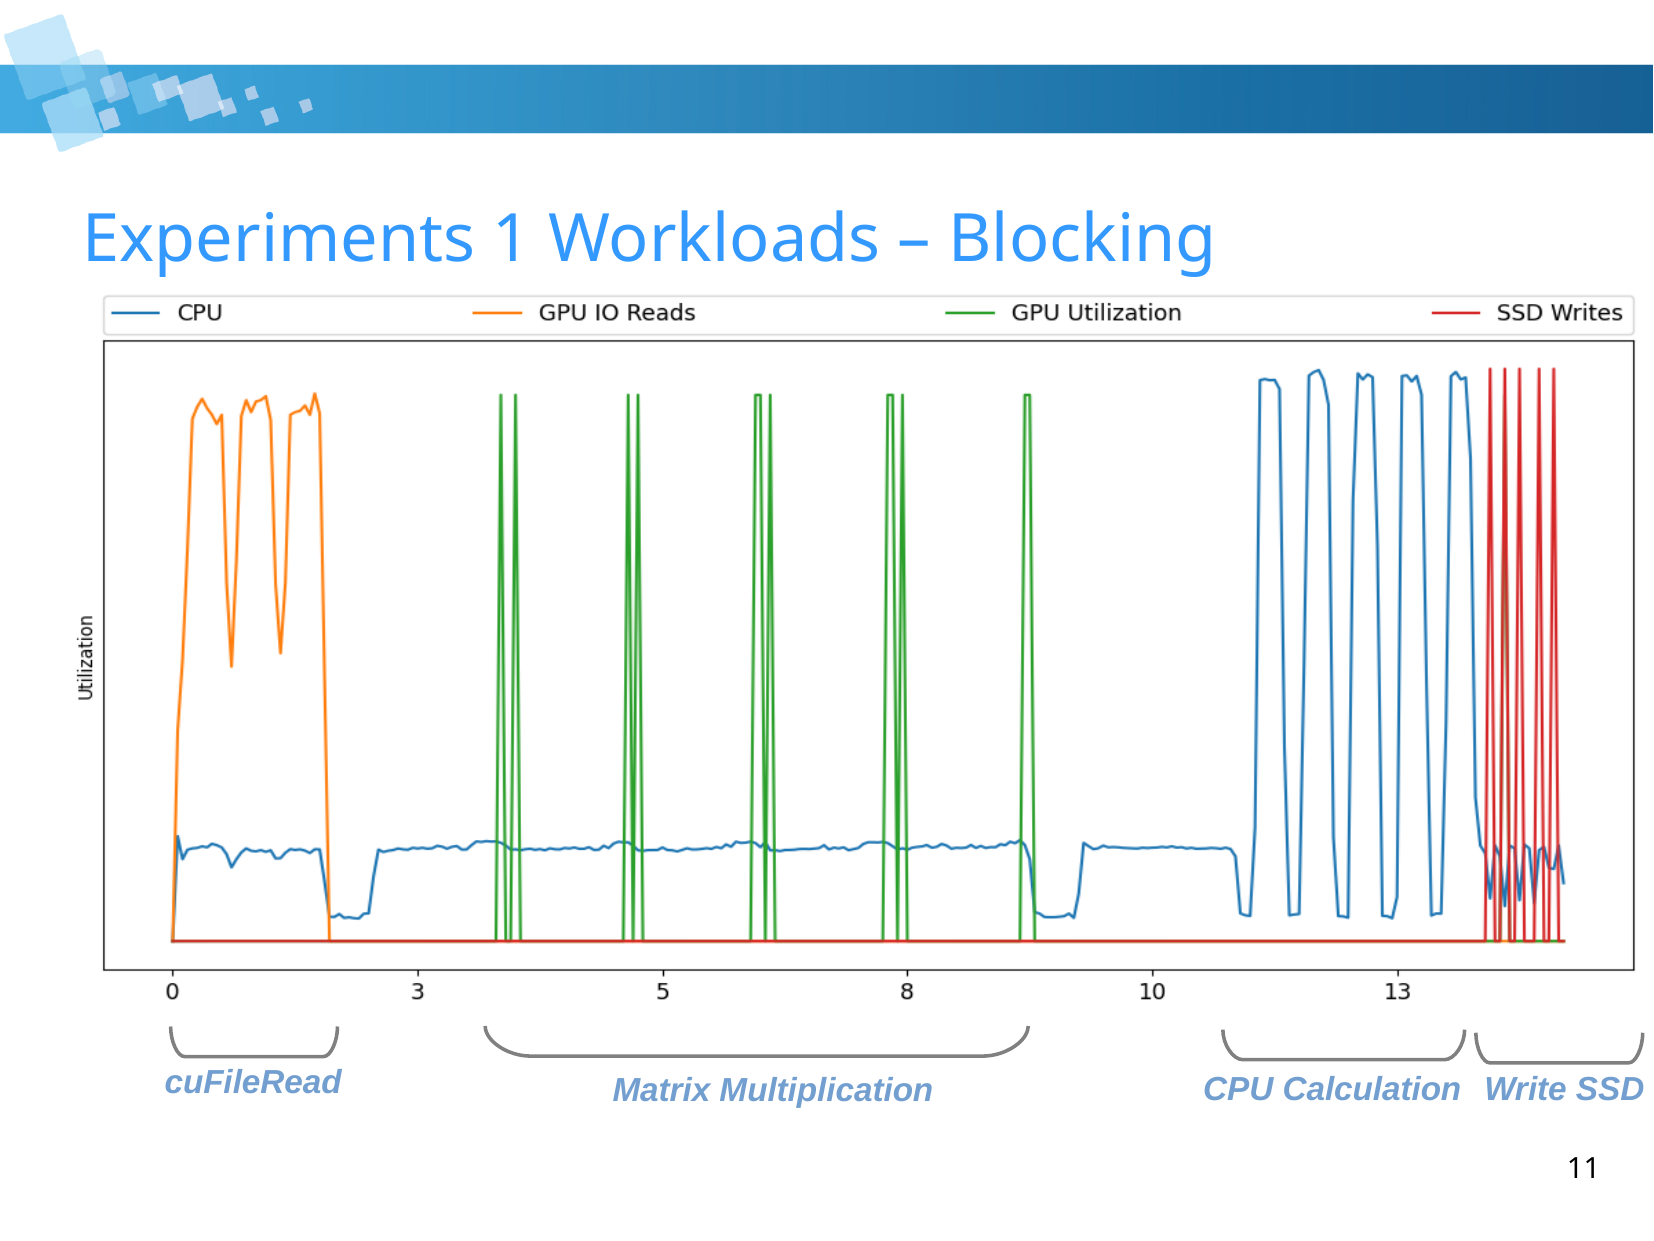

# Experiments 1 Workloads – Blocking
cuFileRead
CPU Calculation
Write SSD
Matrix Multiplication
11